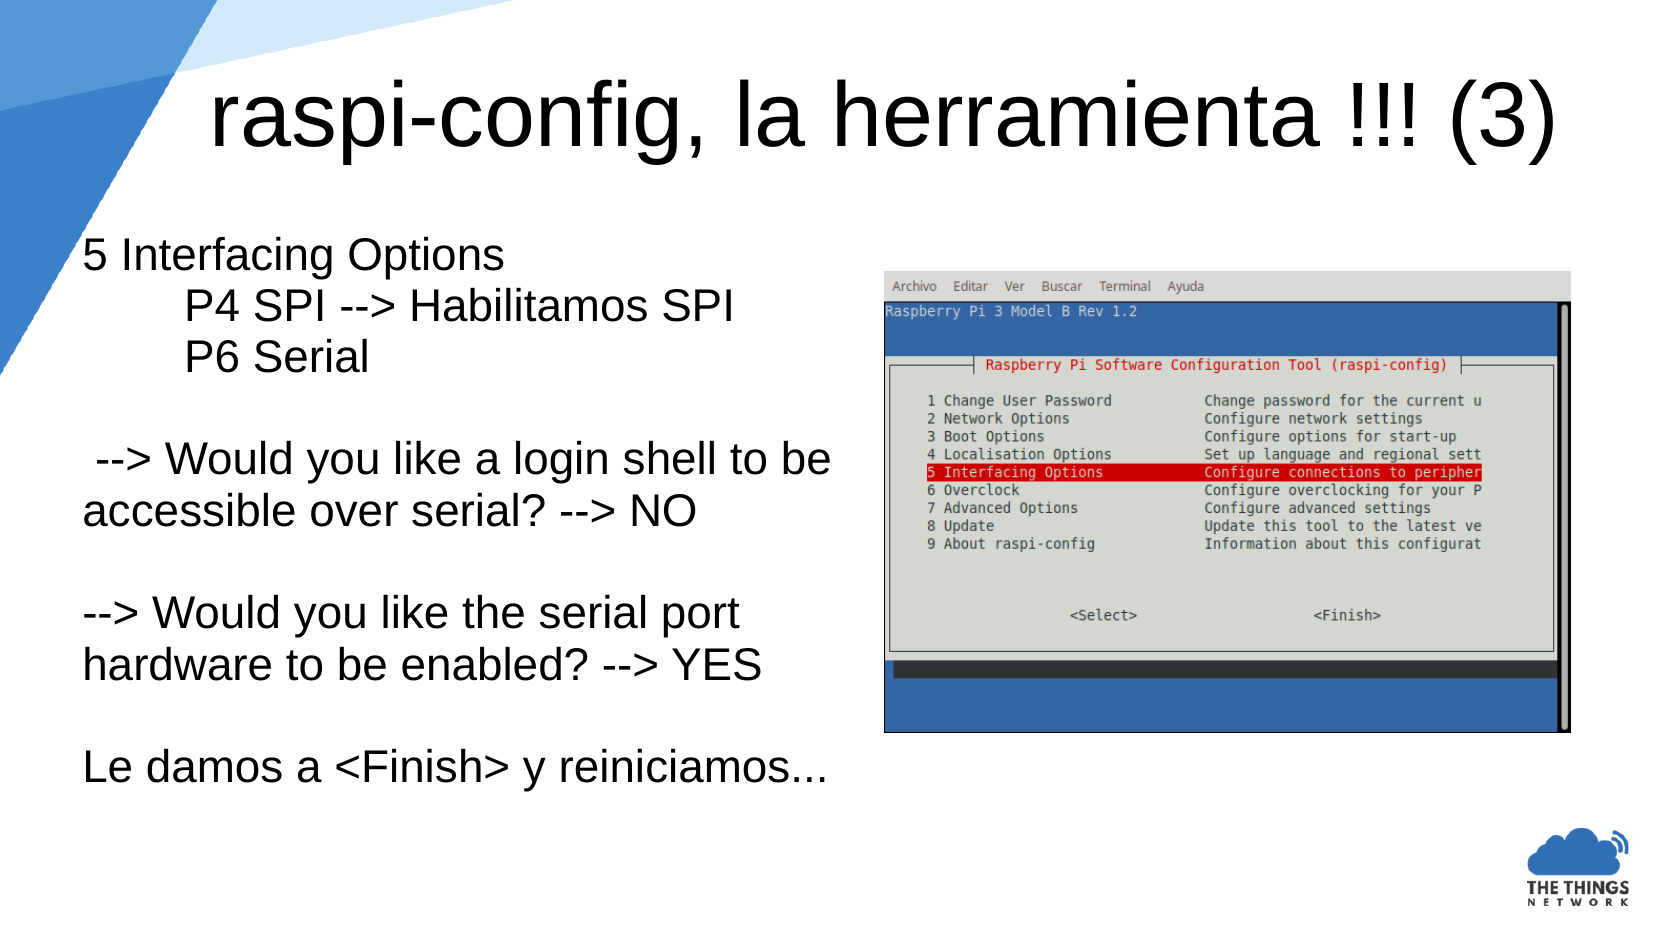

# raspi-config, la herramienta !!! (3)
5 Interfacing Options
 P4 SPI --> Habilitamos SPI
 P6 Serial
 --> Would you like a login shell to be accessible over serial? --> NO
--> Would you like the serial port hardware to be enabled? --> YES
Le damos a <Finish> y reiniciamos...